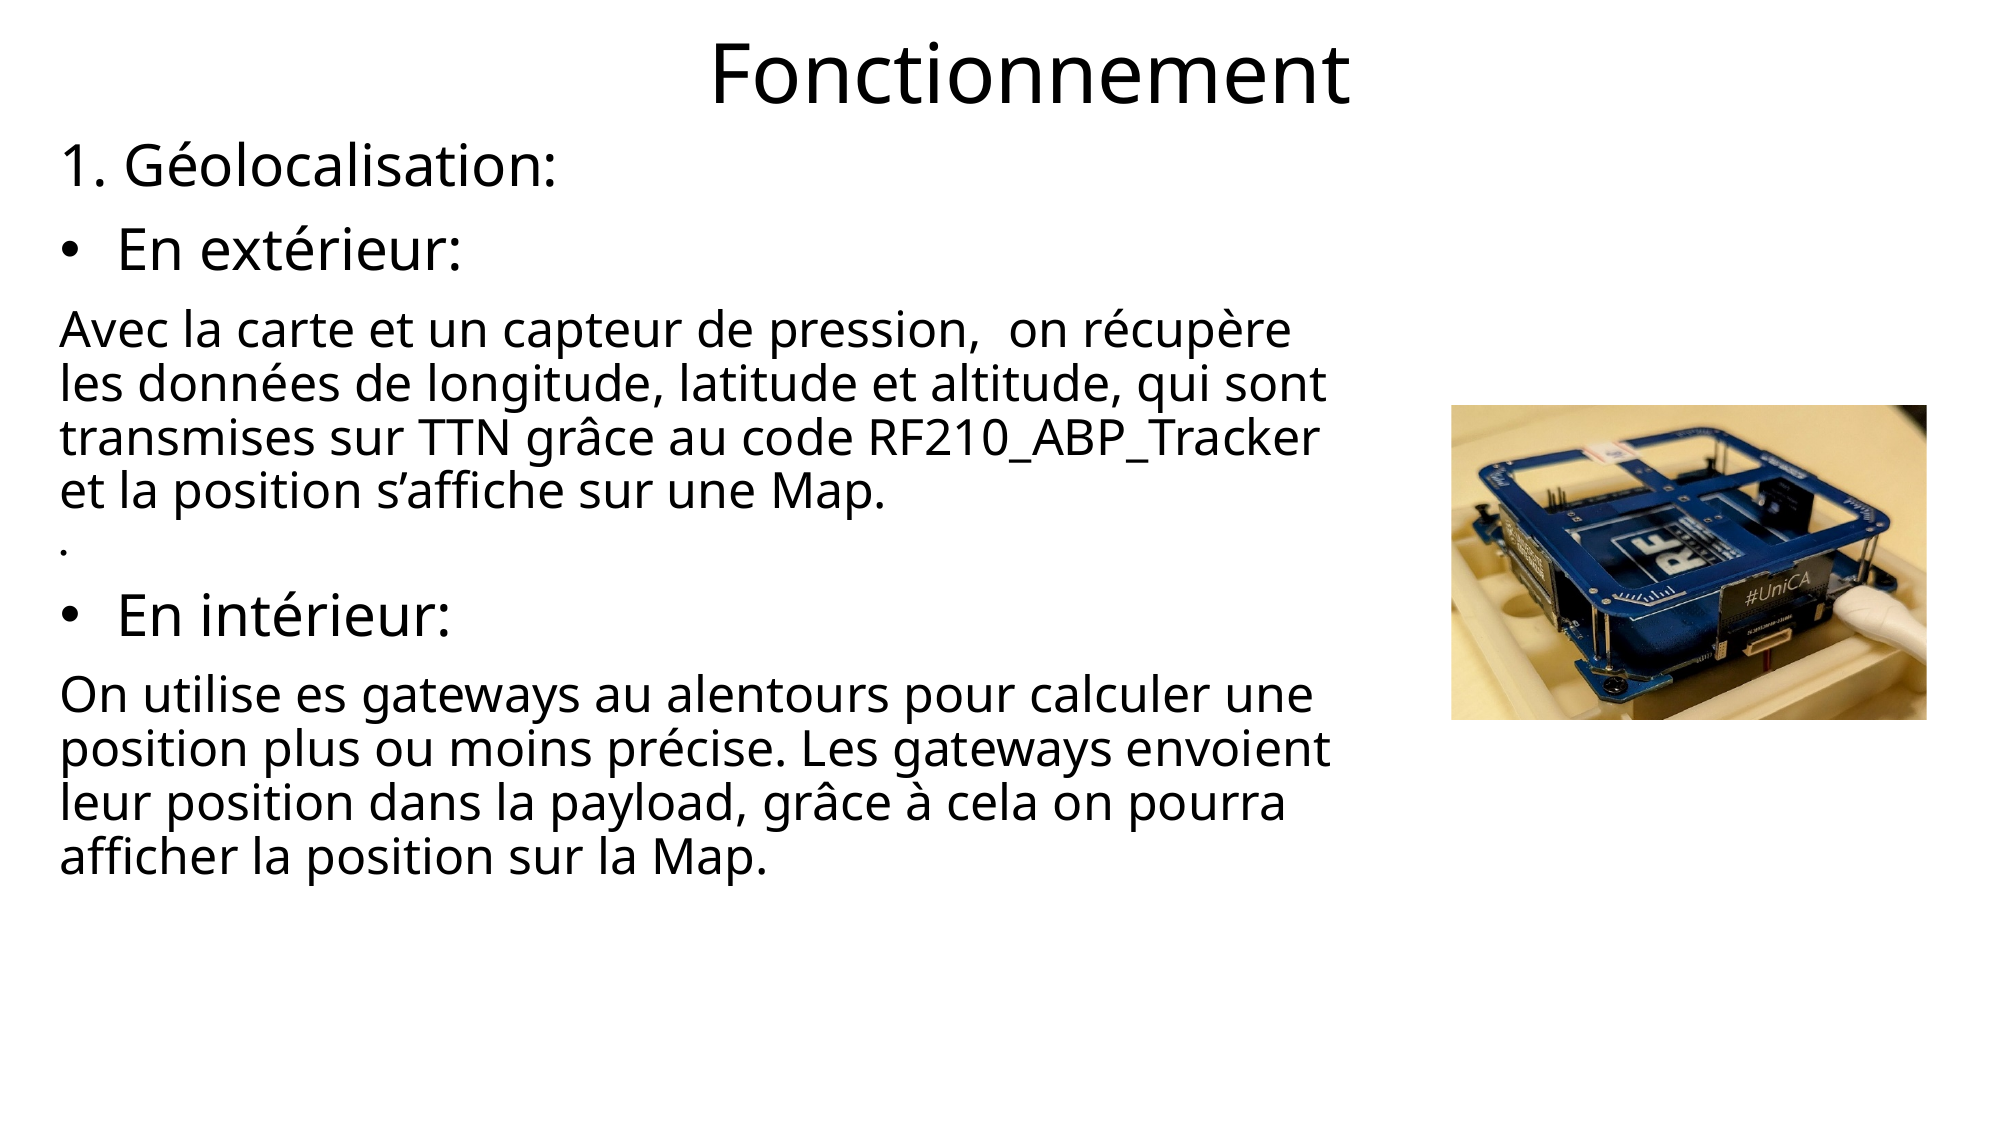

Fonctionnement
# 1. Géolocalisation:
En extérieur:
Avec la carte et un capteur de pression, on récupère les données de longitude, latitude et altitude, qui sont transmises sur TTN grâce au code RF210_ABP_Tracker et la position s’affiche sur une Map.
En intérieur:
On utilise es gateways au alentours pour calculer une position plus ou moins précise. Les gateways envoient leur position dans la payload, grâce à cela on pourra afficher la position sur la Map.